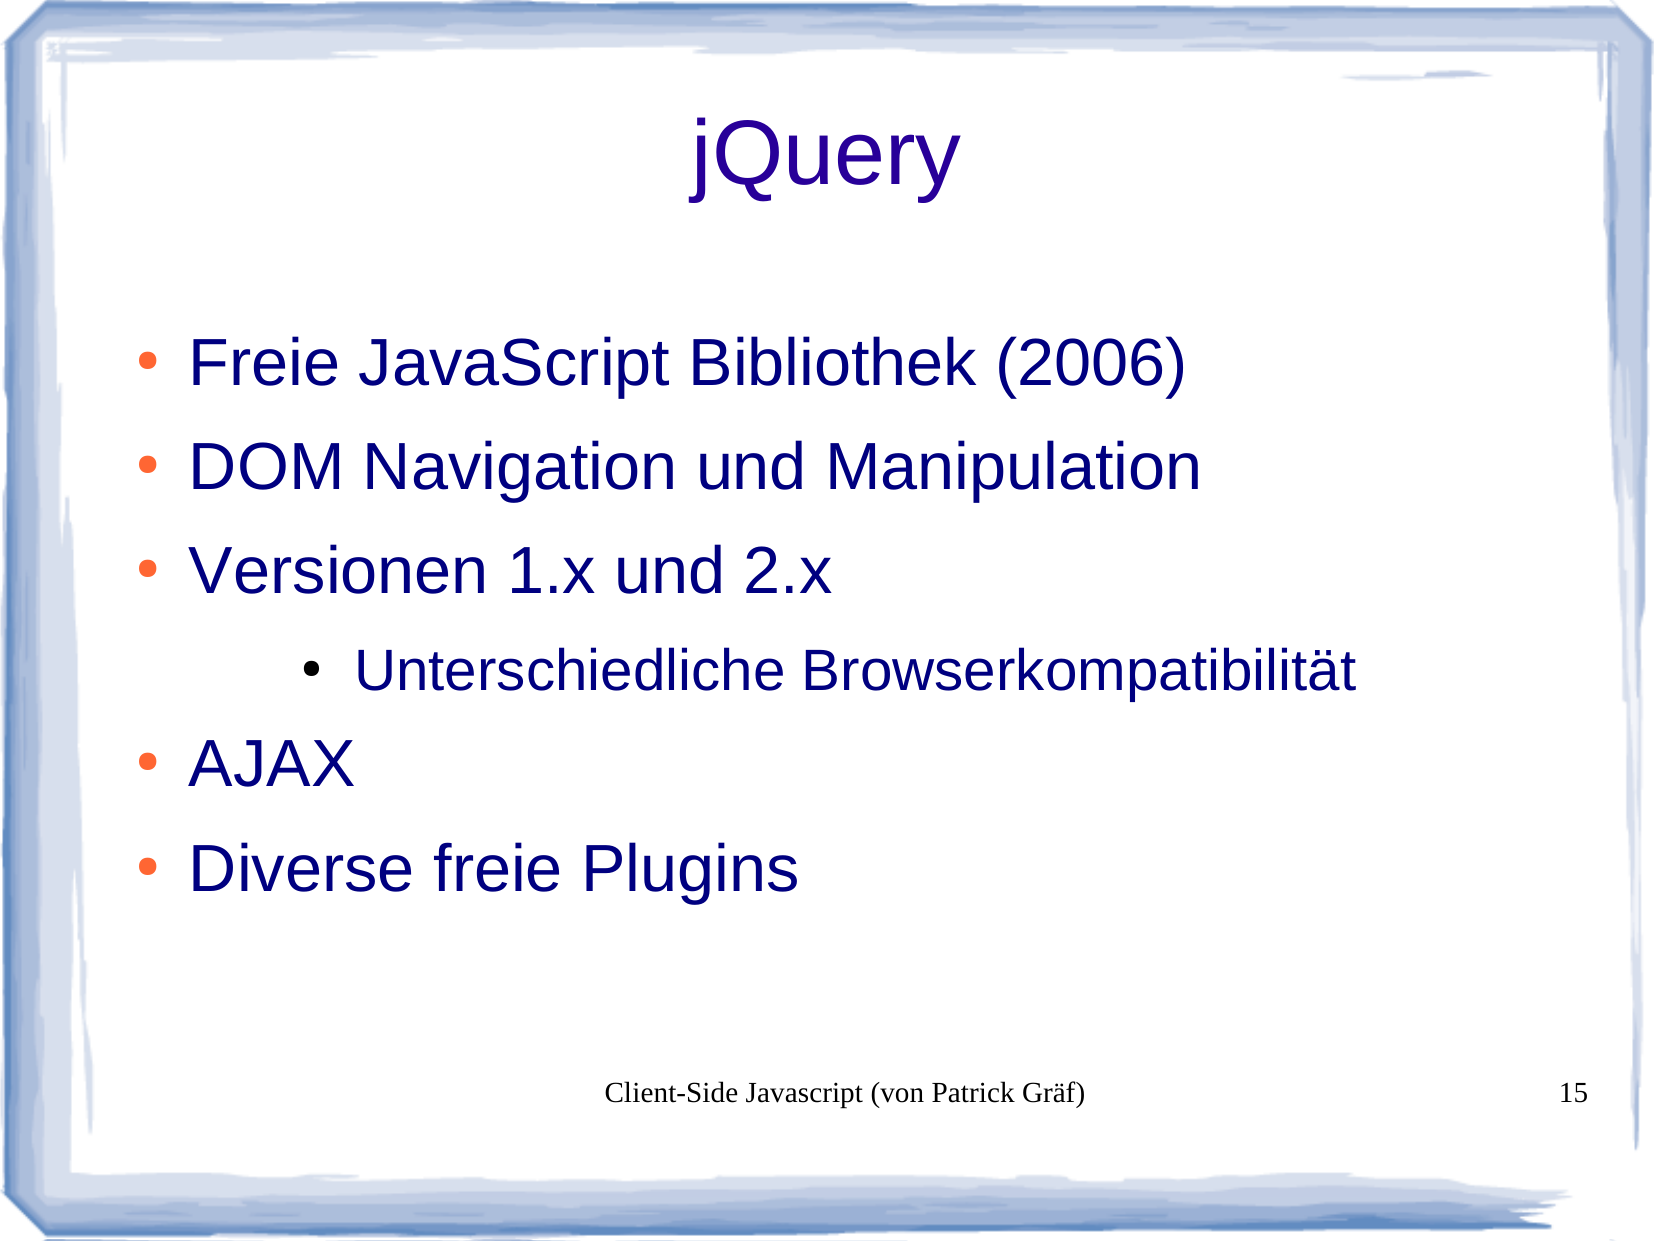

# jQuery
Freie JavaScript Bibliothek (2006)
DOM Navigation und Manipulation
Versionen 1.x und 2.x
Unterschiedliche Browserkompatibilität
AJAX
Diverse freie Plugins
Client-Side Javascript (von Patrick Gräf)
15